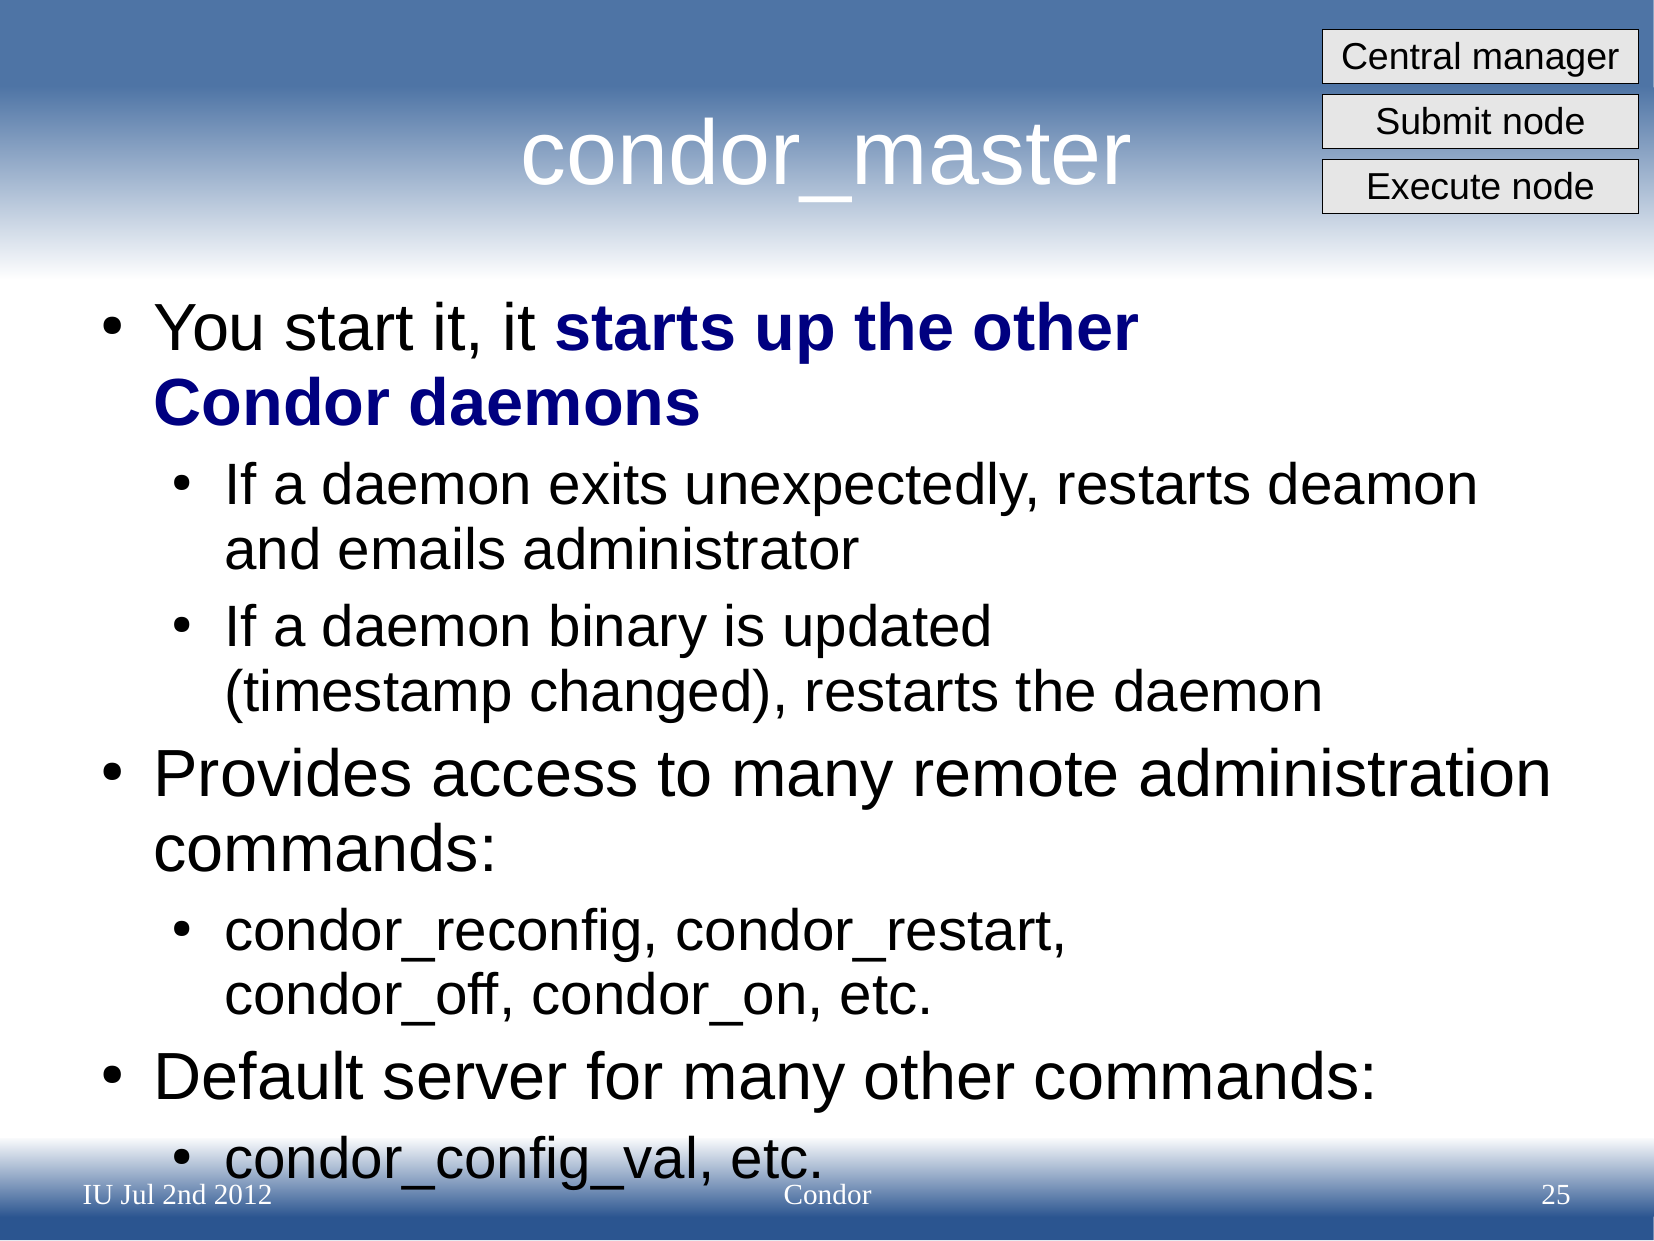

Central manager
# condor_master
Submit node
Execute node
You start it, it starts up the other Condor daemons
If a daemon exits unexpectedly, restarts deamon and emails administrator
If a daemon binary is updated (timestamp changed), restarts the daemon
Provides access to many remote administration commands:
condor_reconfig, condor_restart,
condor_off, condor_on, etc.
Default server for many other commands:
condor_config_val, etc.
IU Jul 2nd 2012
Condor
25